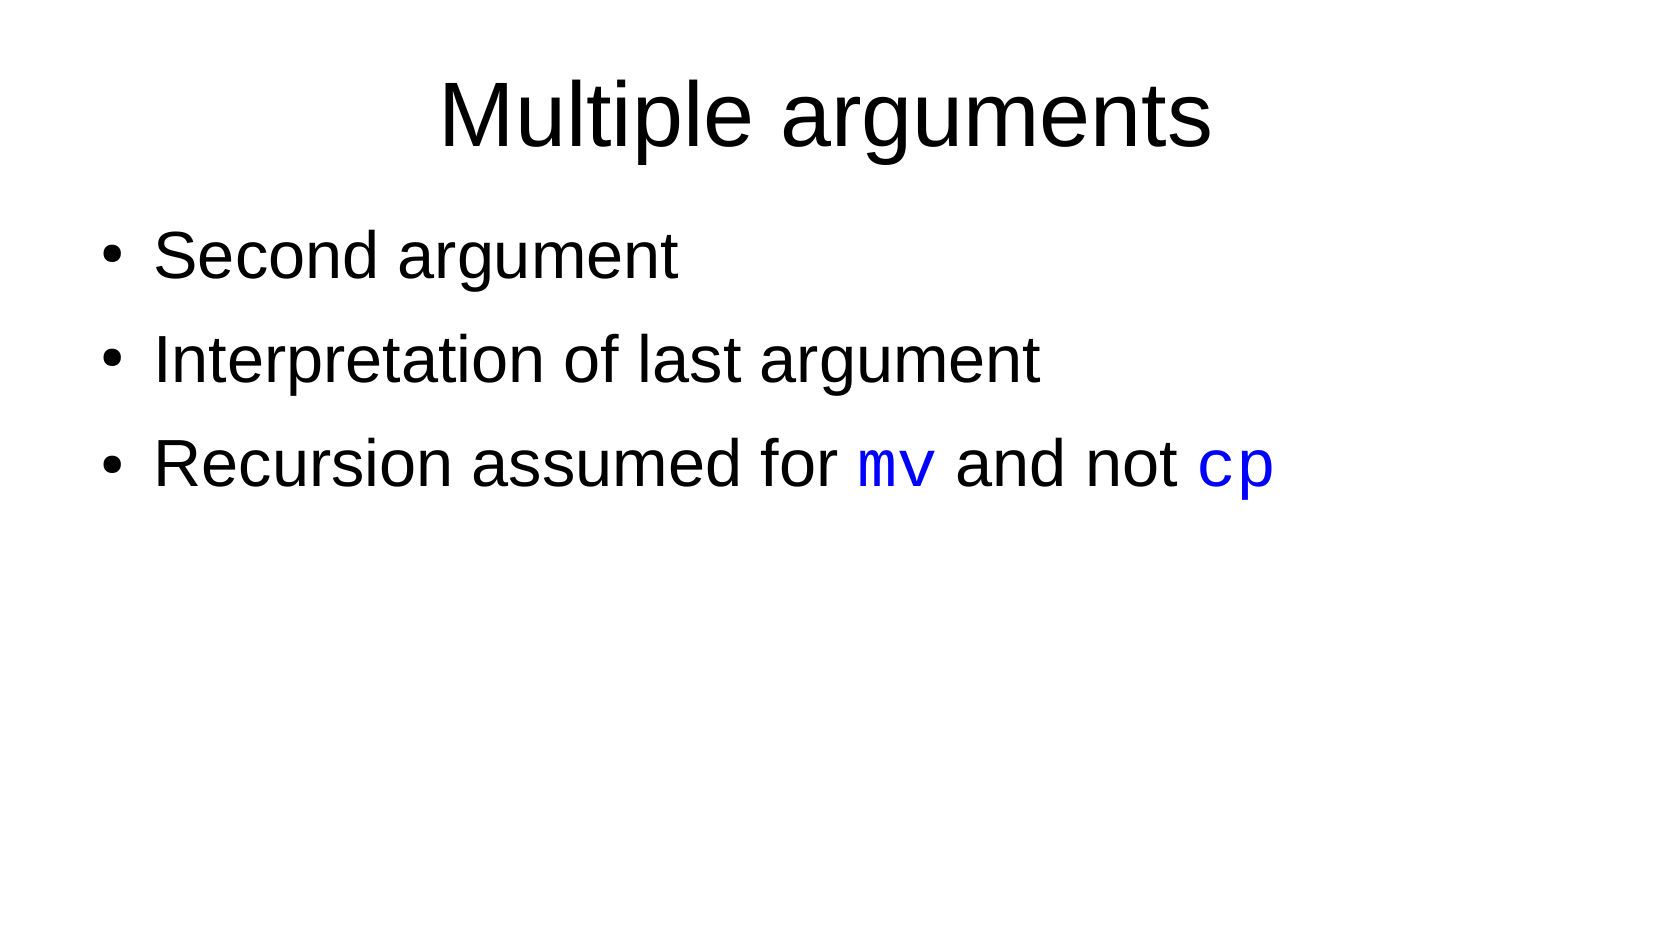

# Multiple arguments
Second argument
Interpretation of last argument
Recursion assumed for mv and not cp